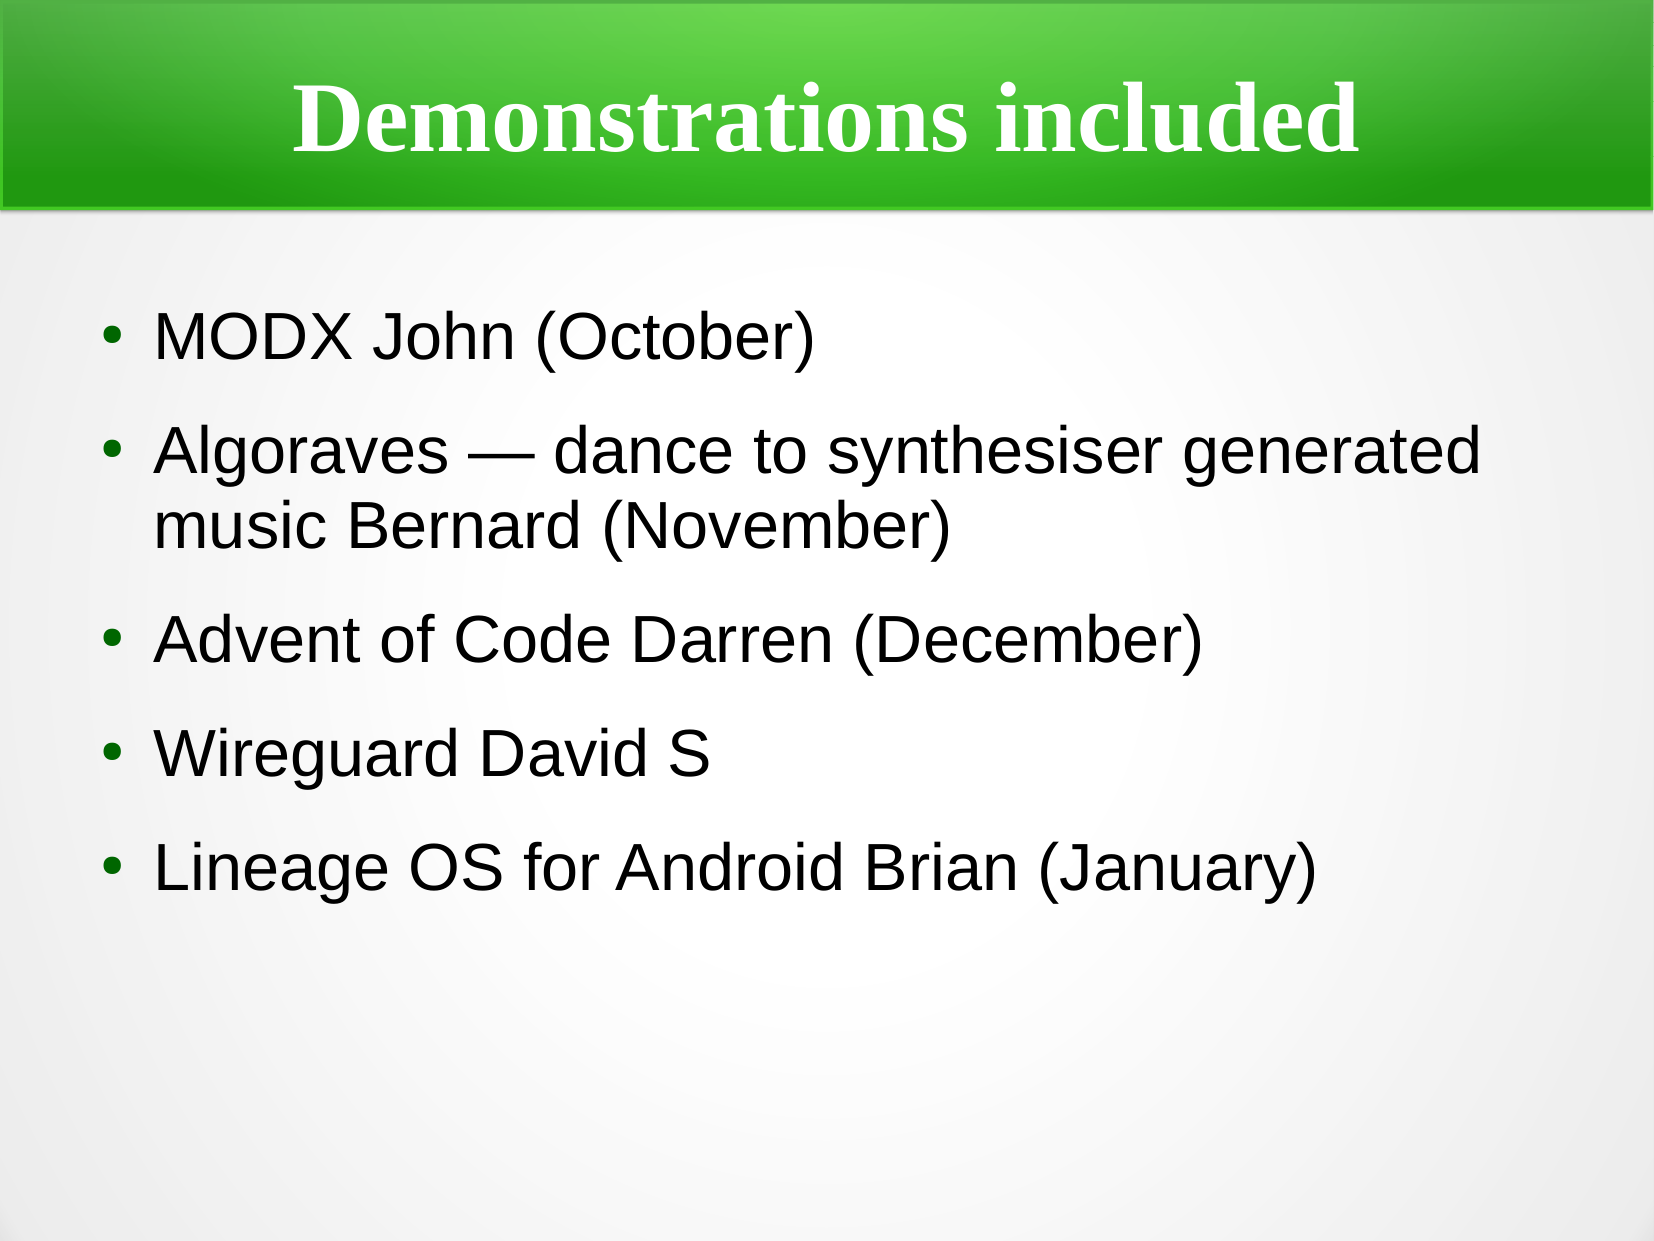

# Demonstrations included
MODX John (October)
Algoraves — dance to synthesiser generated music Bernard (November)
Advent of Code Darren (December)
Wireguard David S
Lineage OS for Android Brian (January)